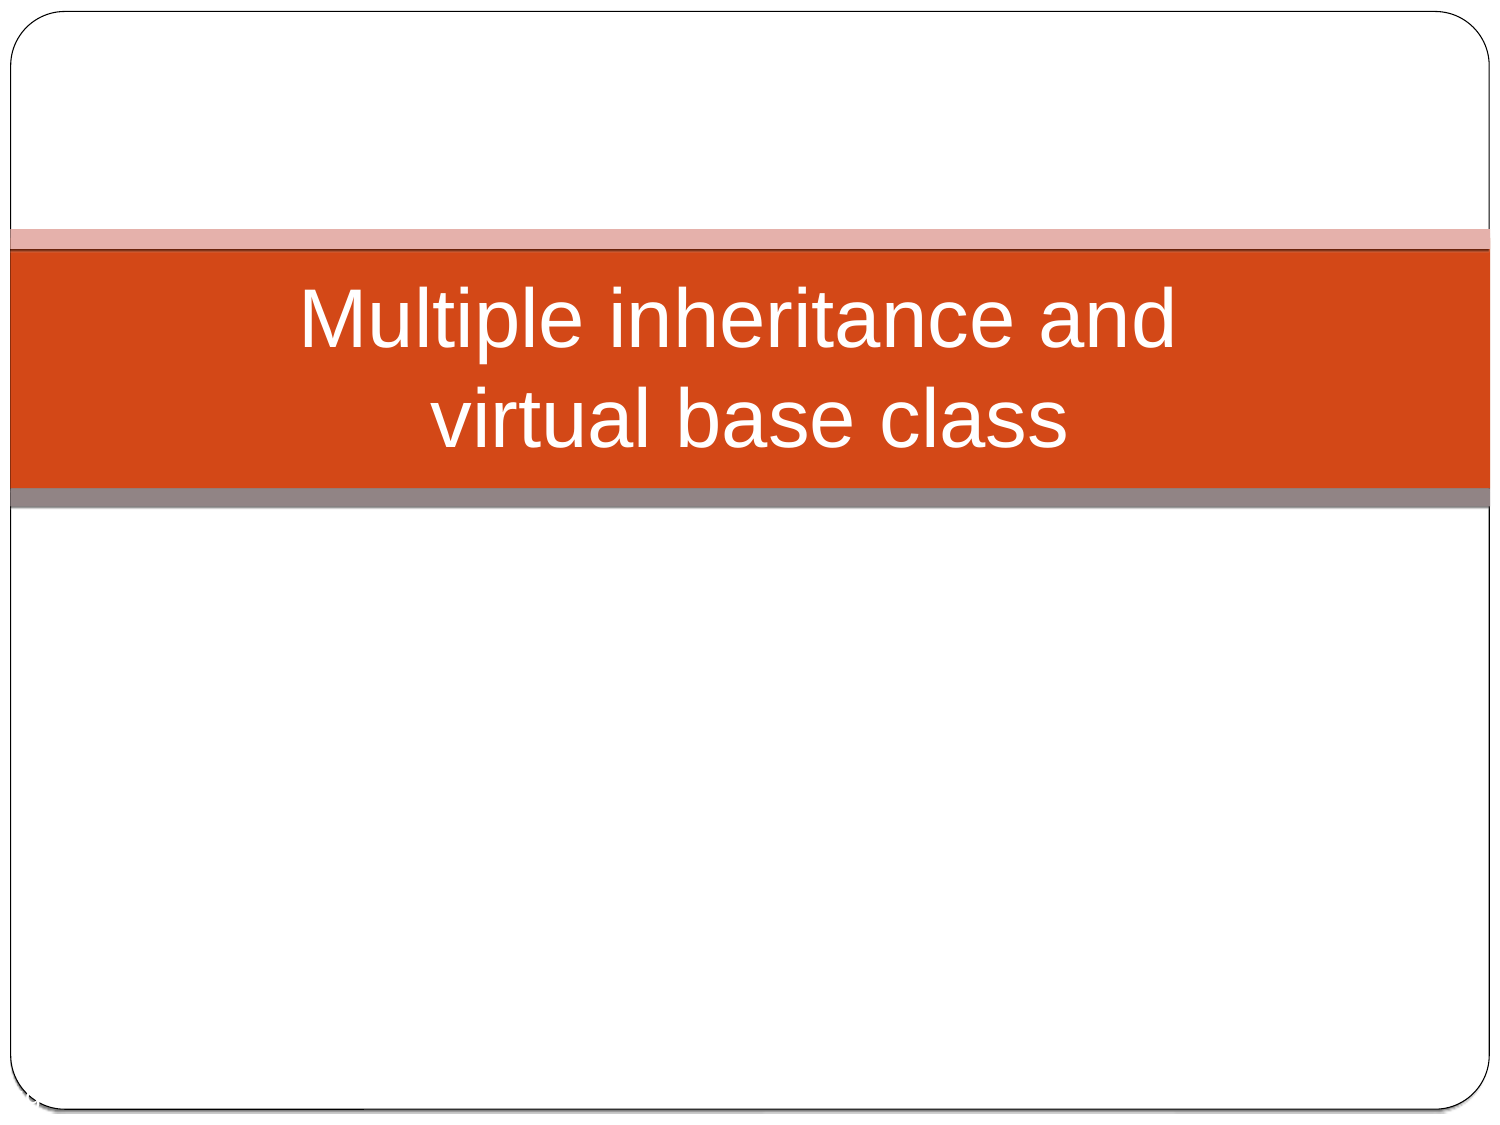

# Multiple inheritance and virtual base class